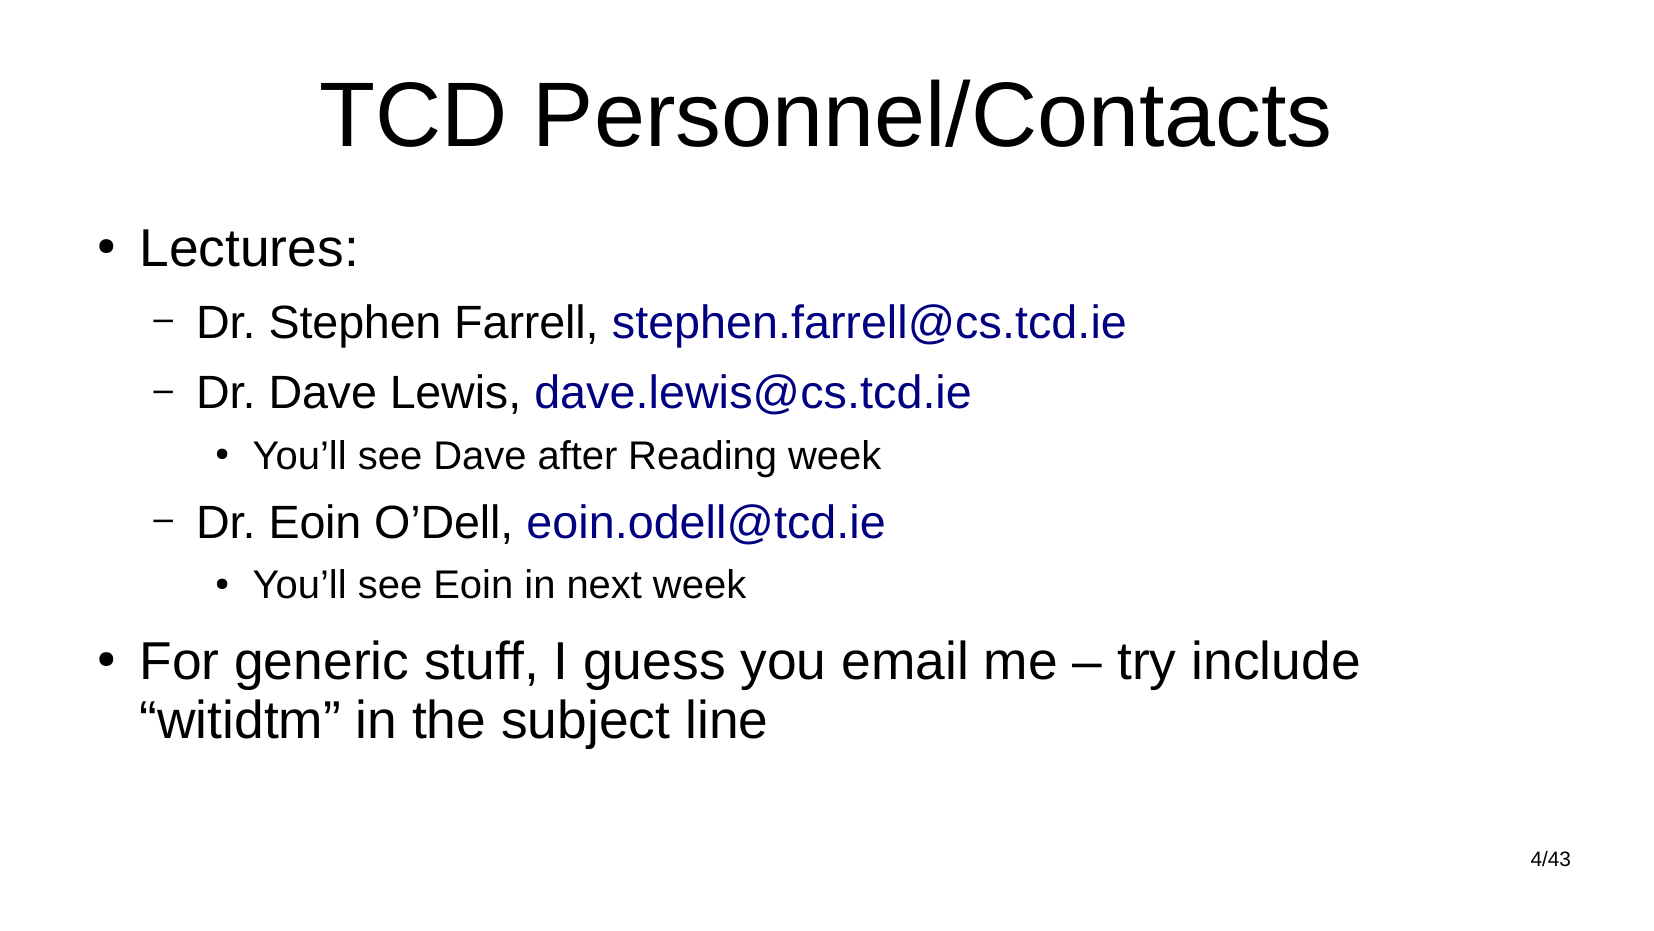

# TCD Personnel/Contacts
Lectures:
Dr. Stephen Farrell, stephen.farrell@cs.tcd.ie
Dr. Dave Lewis, dave.lewis@cs.tcd.ie
You’ll see Dave after Reading week
Dr. Eoin O’Dell, eoin.odell@tcd.ie
You’ll see Eoin in next week
For generic stuff, I guess you email me – try include “witidtm” in the subject line
4